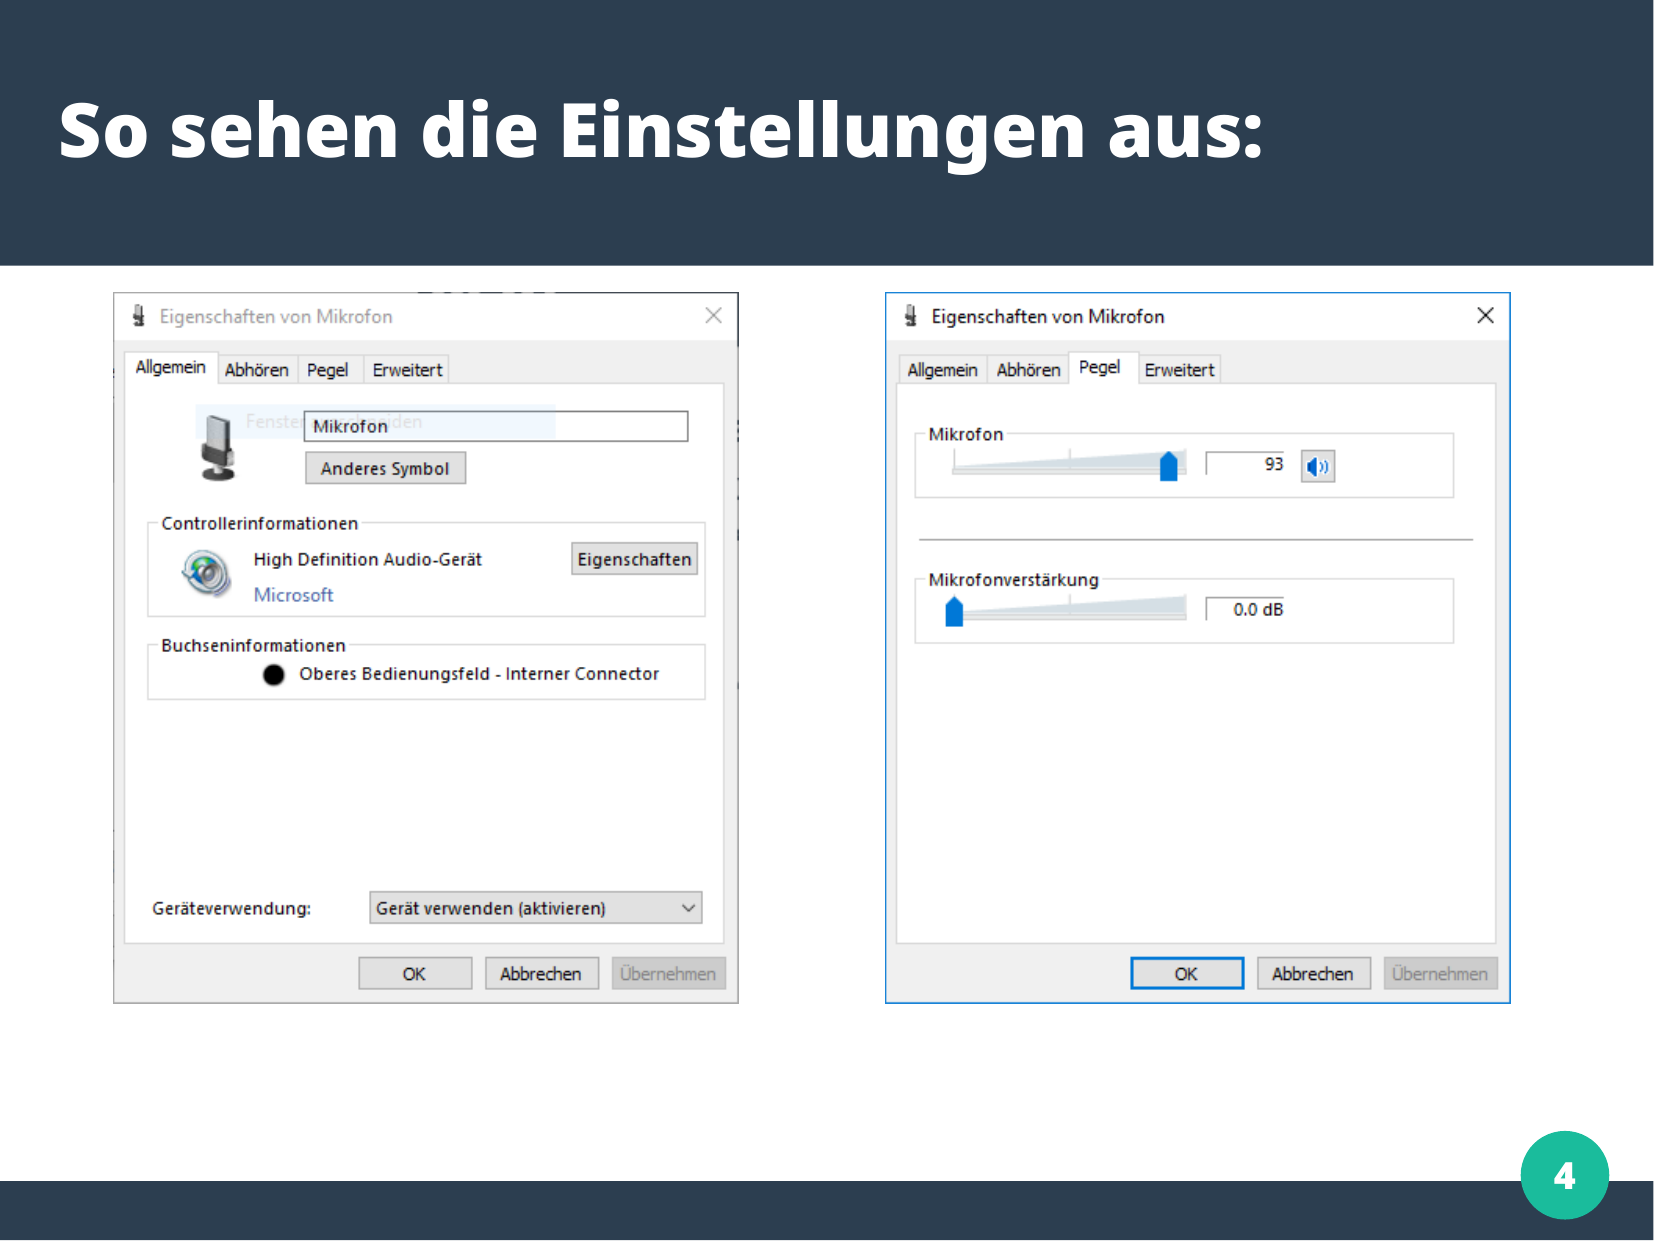

# So sehen die Einstellungen aus:
4